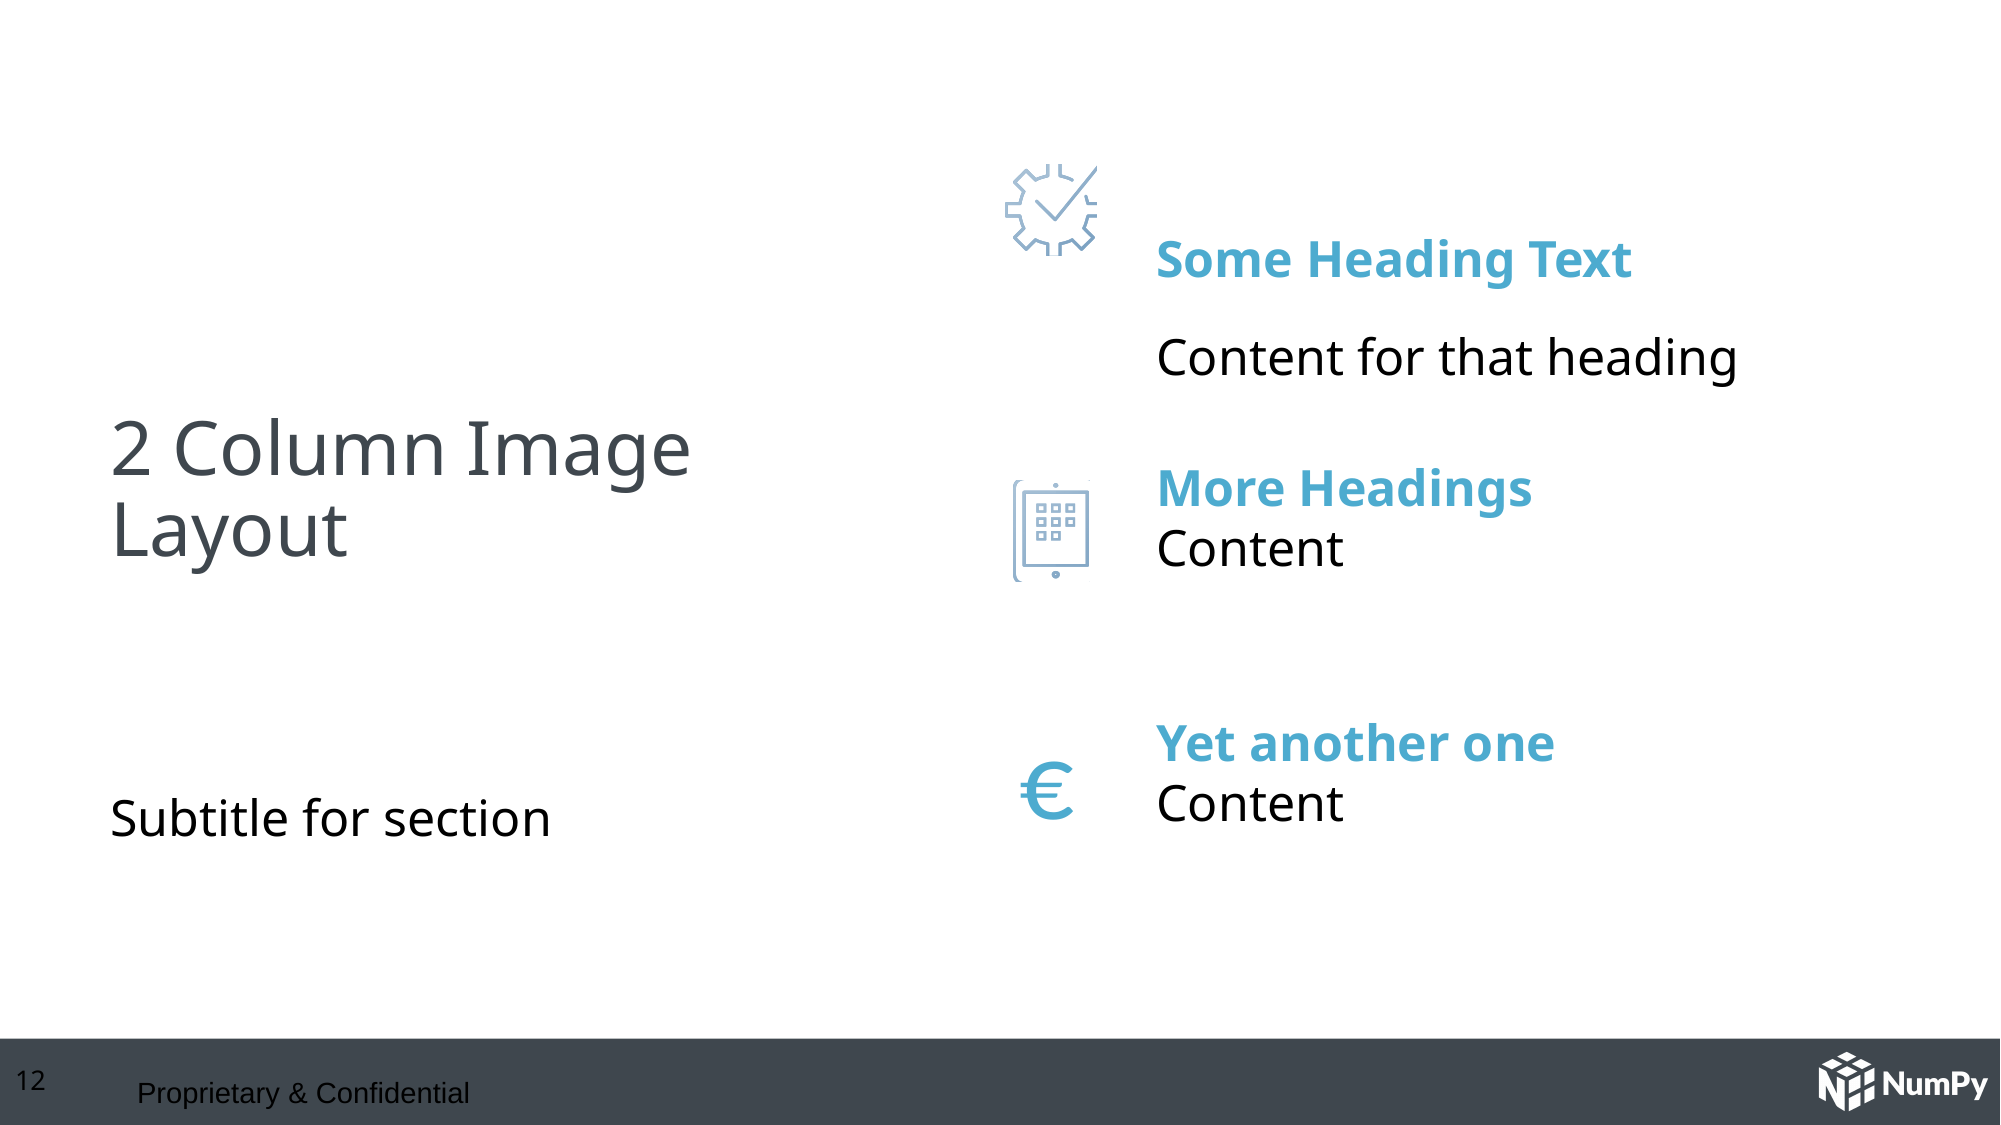

Some Heading Text
Content for that heading
More Headings
Content
Yet another one
Content
# 2 Column Image Layout
€
Subtitle for section
Proprietary & Confidential